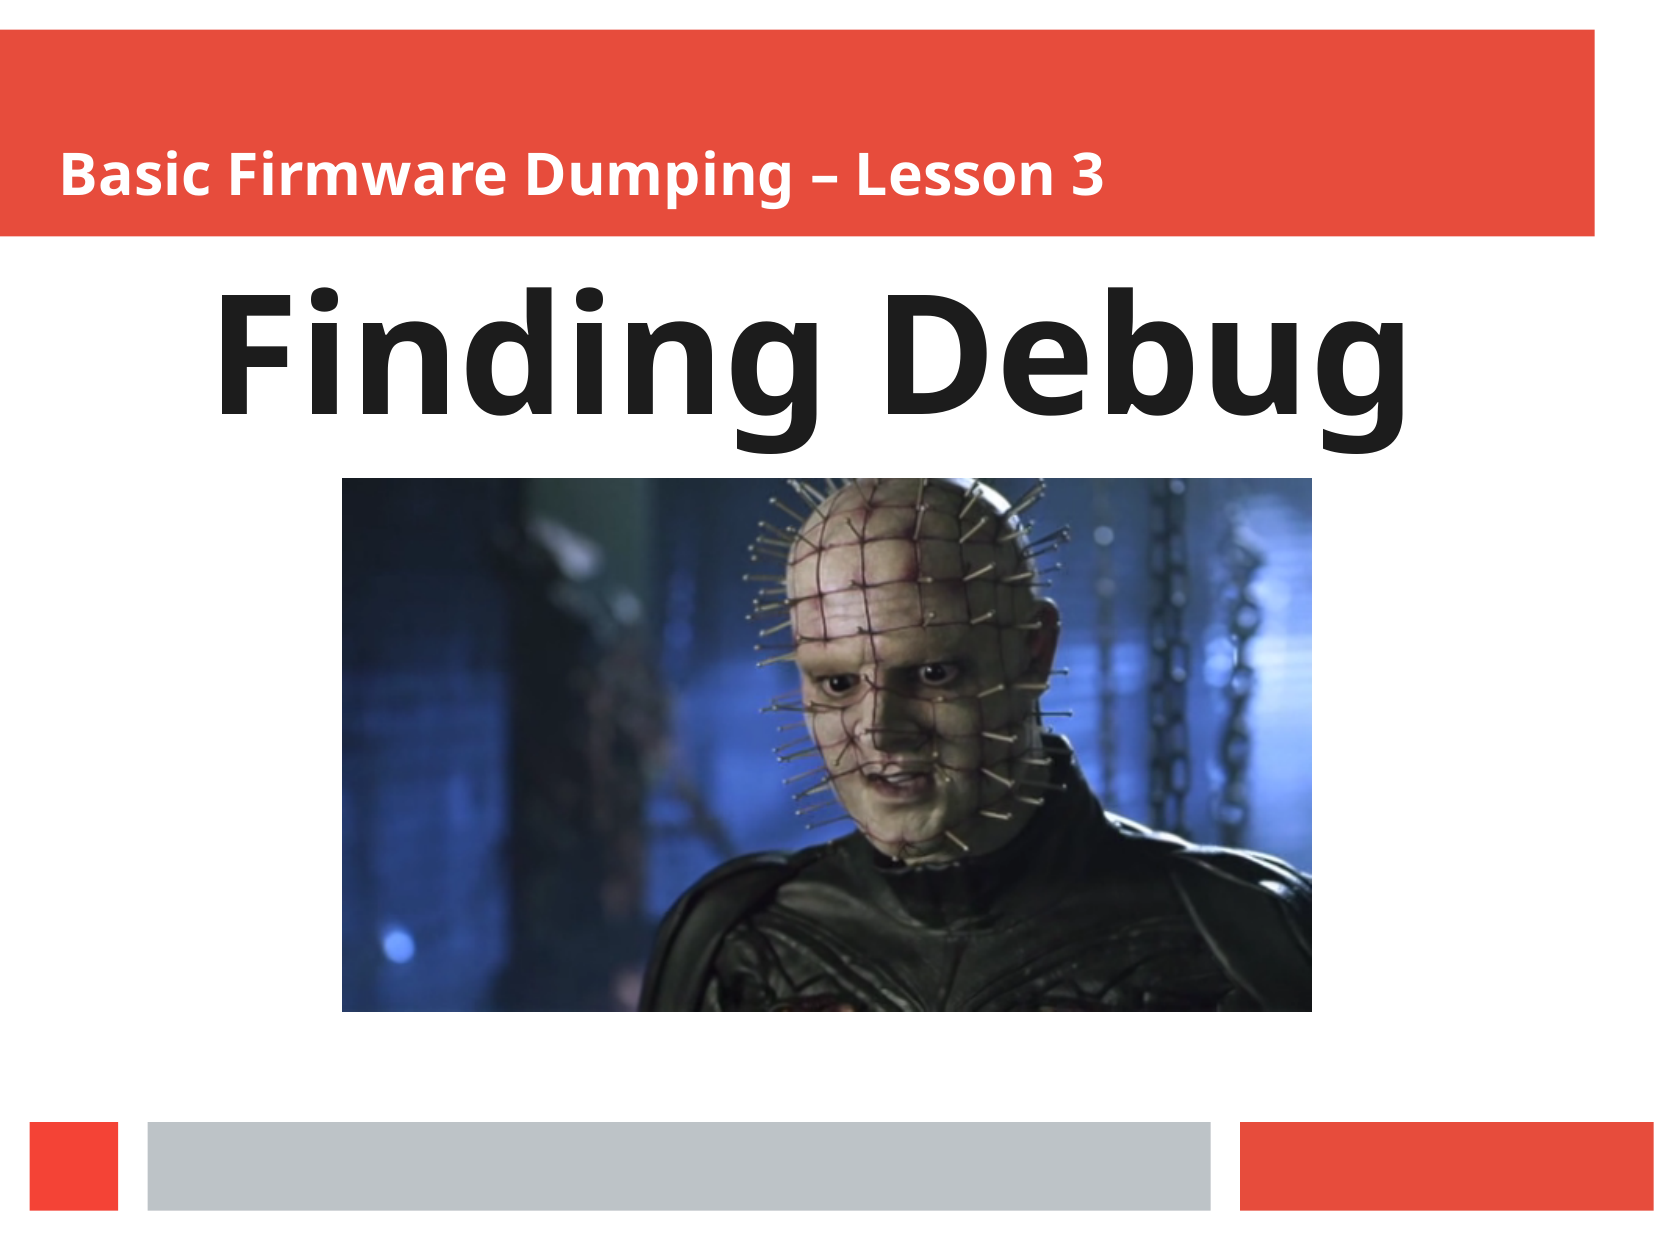

Basic Firmware Dumping – Lesson 3
Finding Debug Pins